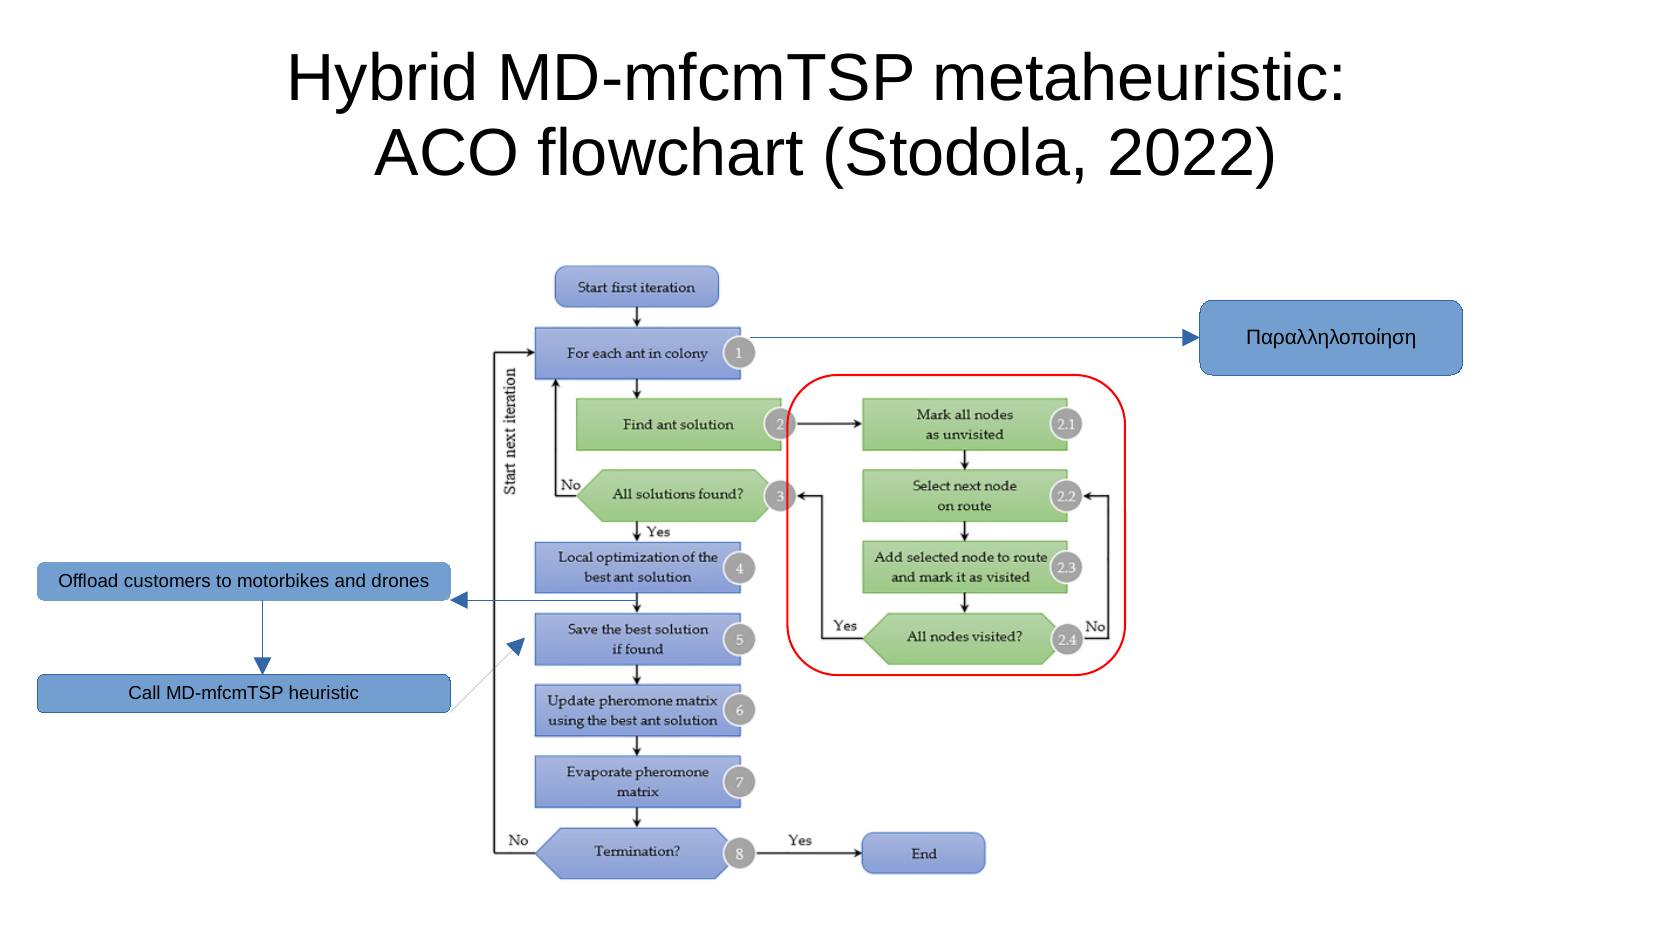

# Hybrid MD-mfcmTSP metaheuristic: ACO flowchart (Stodola, 2022)
Παραλληλοποίηση
Offload customers to motorbikes and drones
Call MD-mfcmTSP heuristic